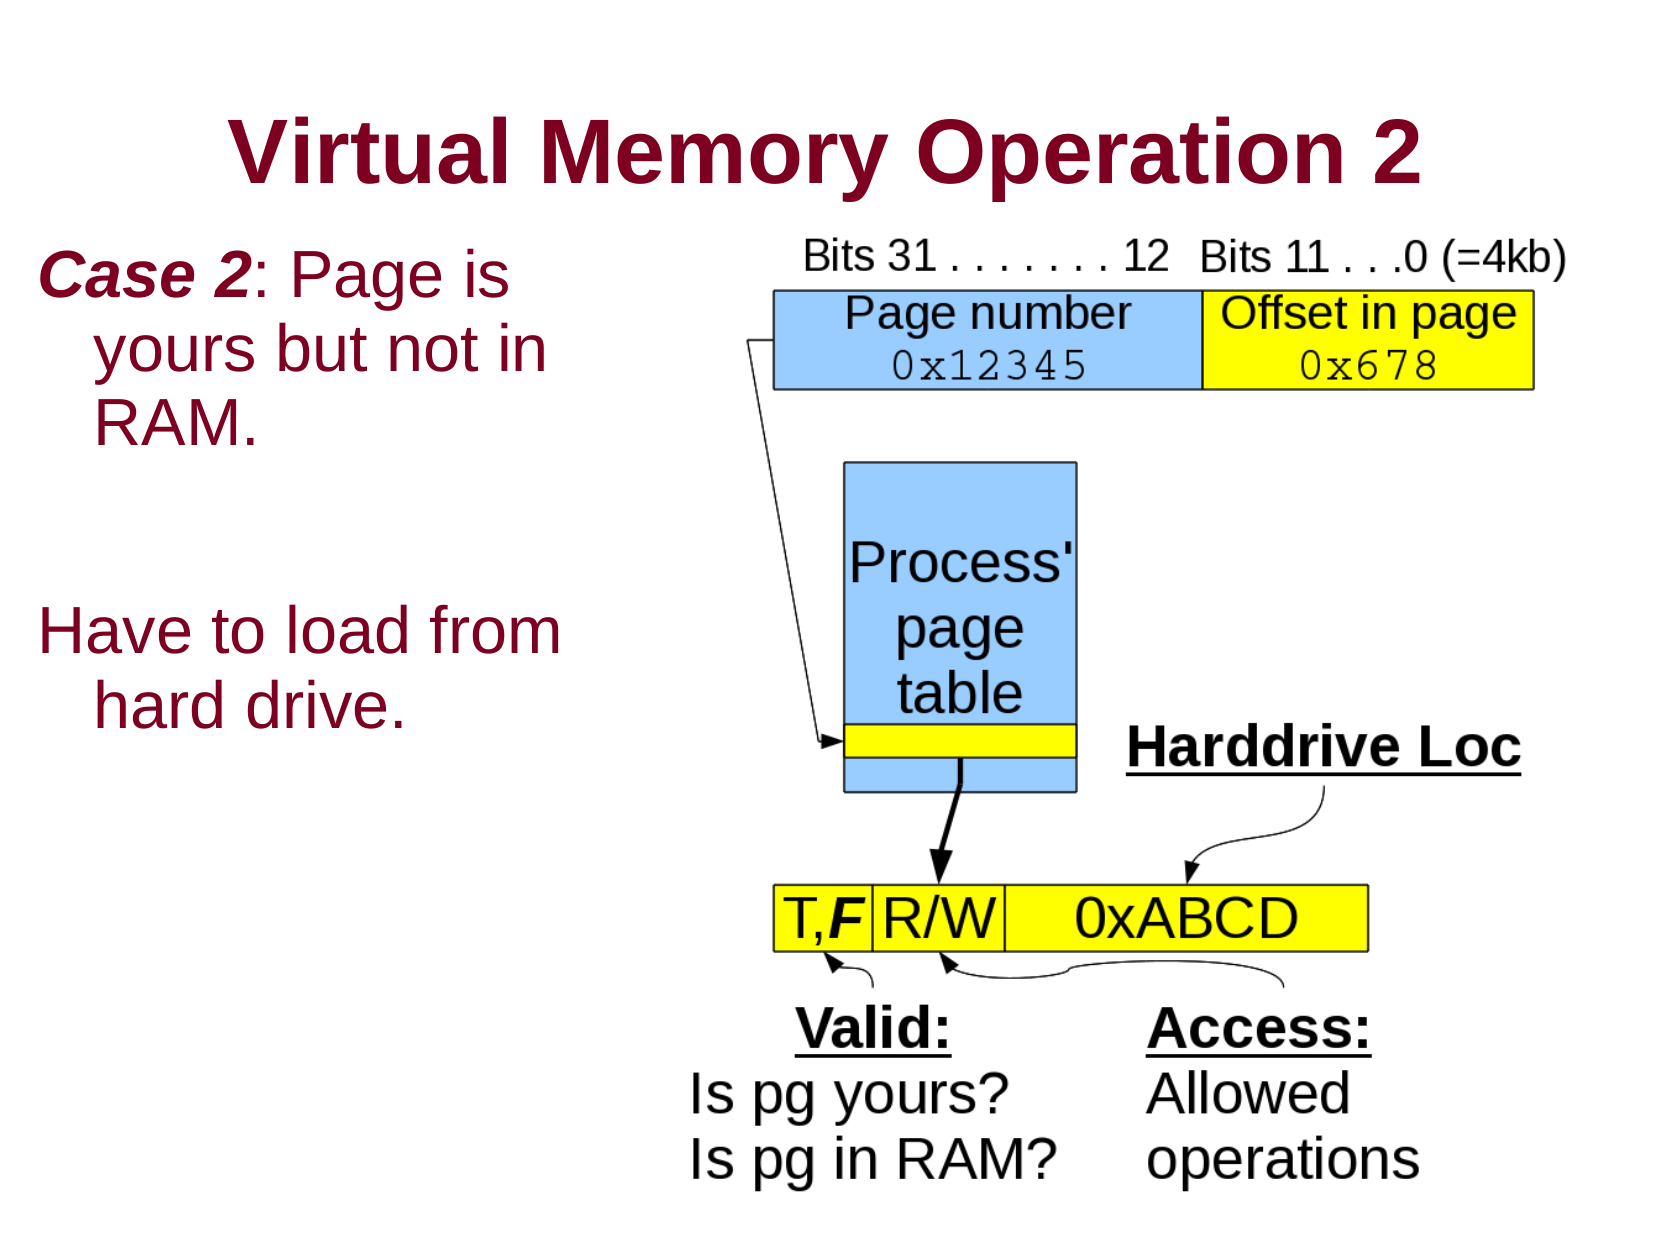

# Virtual Memory Operation 2
Case 2: Page is yours but not in RAM.
Have to load from hard drive.